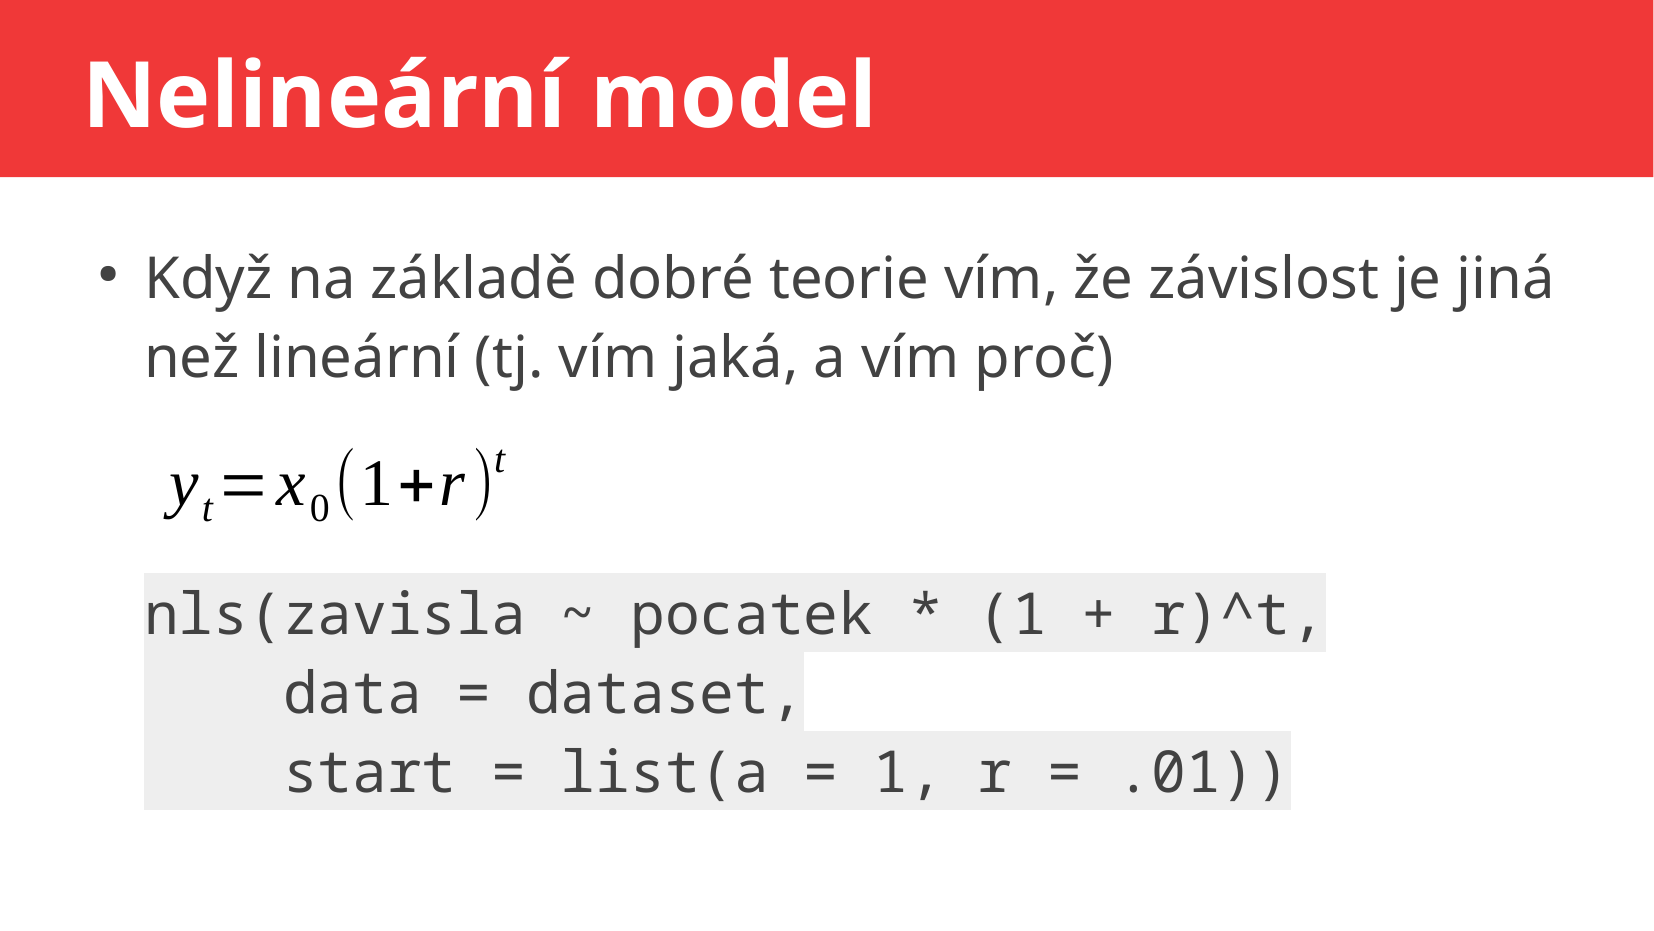

# Nelineární model
Když na základě dobré teorie vím, že závislost je jiná než lineární (tj. vím jaká, a vím proč)
nls(zavisla ~ pocatek * (1 + r)^t,
 data = dataset,
 start = list(a = 1, r = .01))